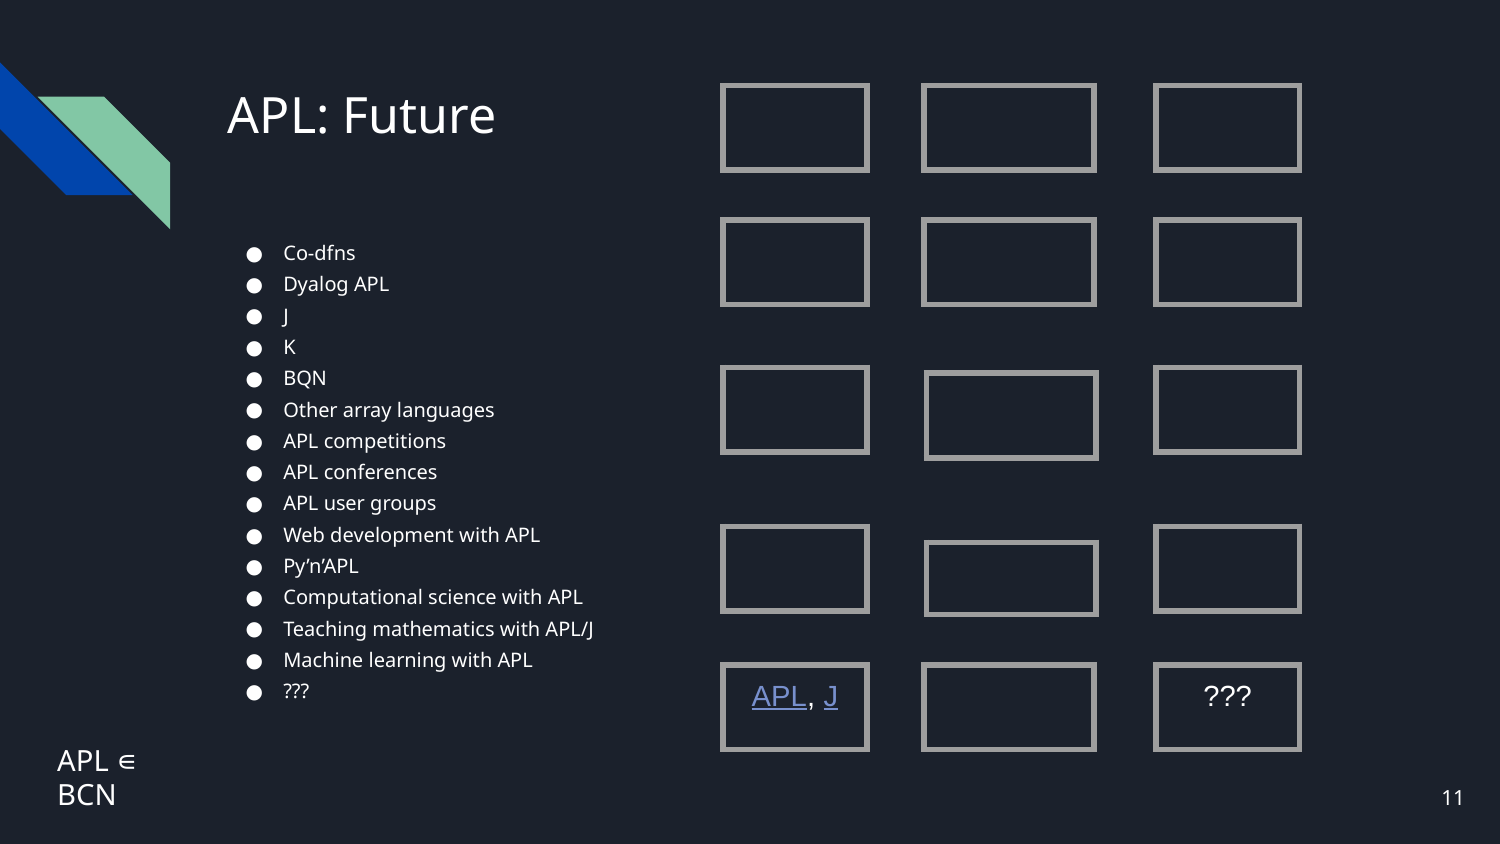

# APL: Future
| |
| --- |
| |
| --- |
| |
| --- |
Co-dfns
Dyalog APL
J
K
BQN
Other array languages
APL competitions
APL conferences
APL user groups
Web development with APL
Py’n’APL
Computational science with APL
Teaching mathematics with APL/J
Machine learning with APL
???
| |
| --- |
| |
| --- |
| |
| --- |
| |
| --- |
| |
| --- |
| |
| --- |
| |
| --- |
| |
| --- |
| |
| --- |
| APL, J |
| --- |
| |
| --- |
| ??? |
| --- |